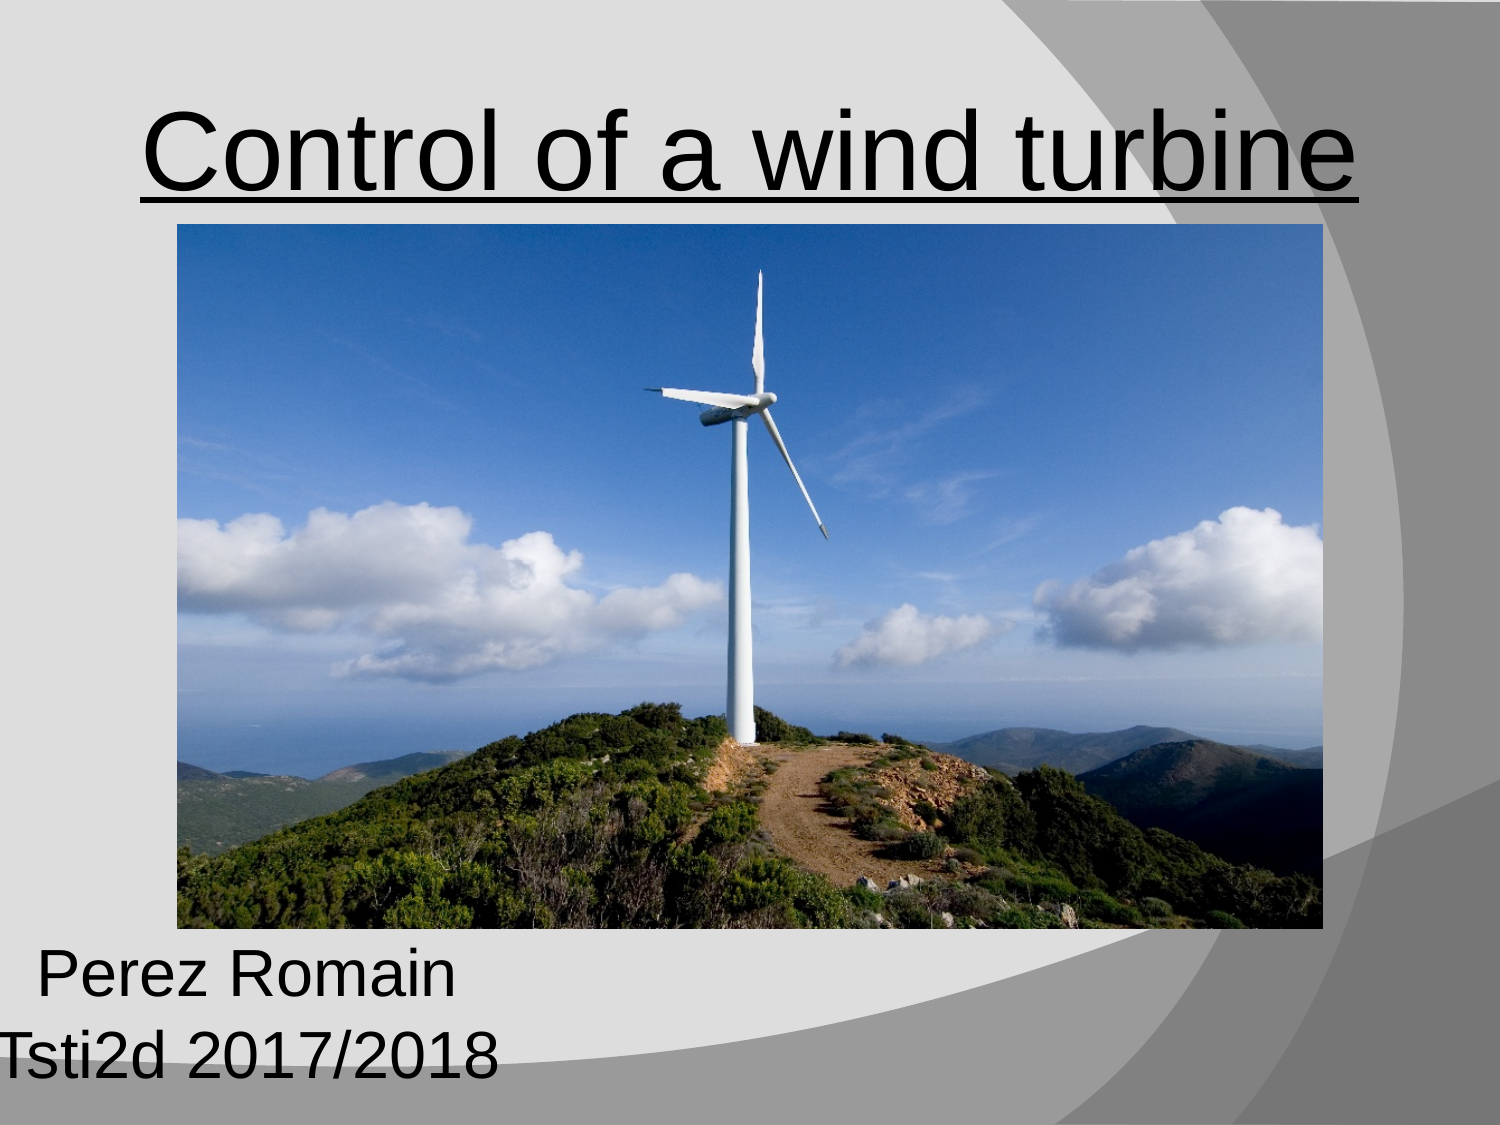

Control of a wind turbine
Perez Romain
Tsti2d 2017/2018